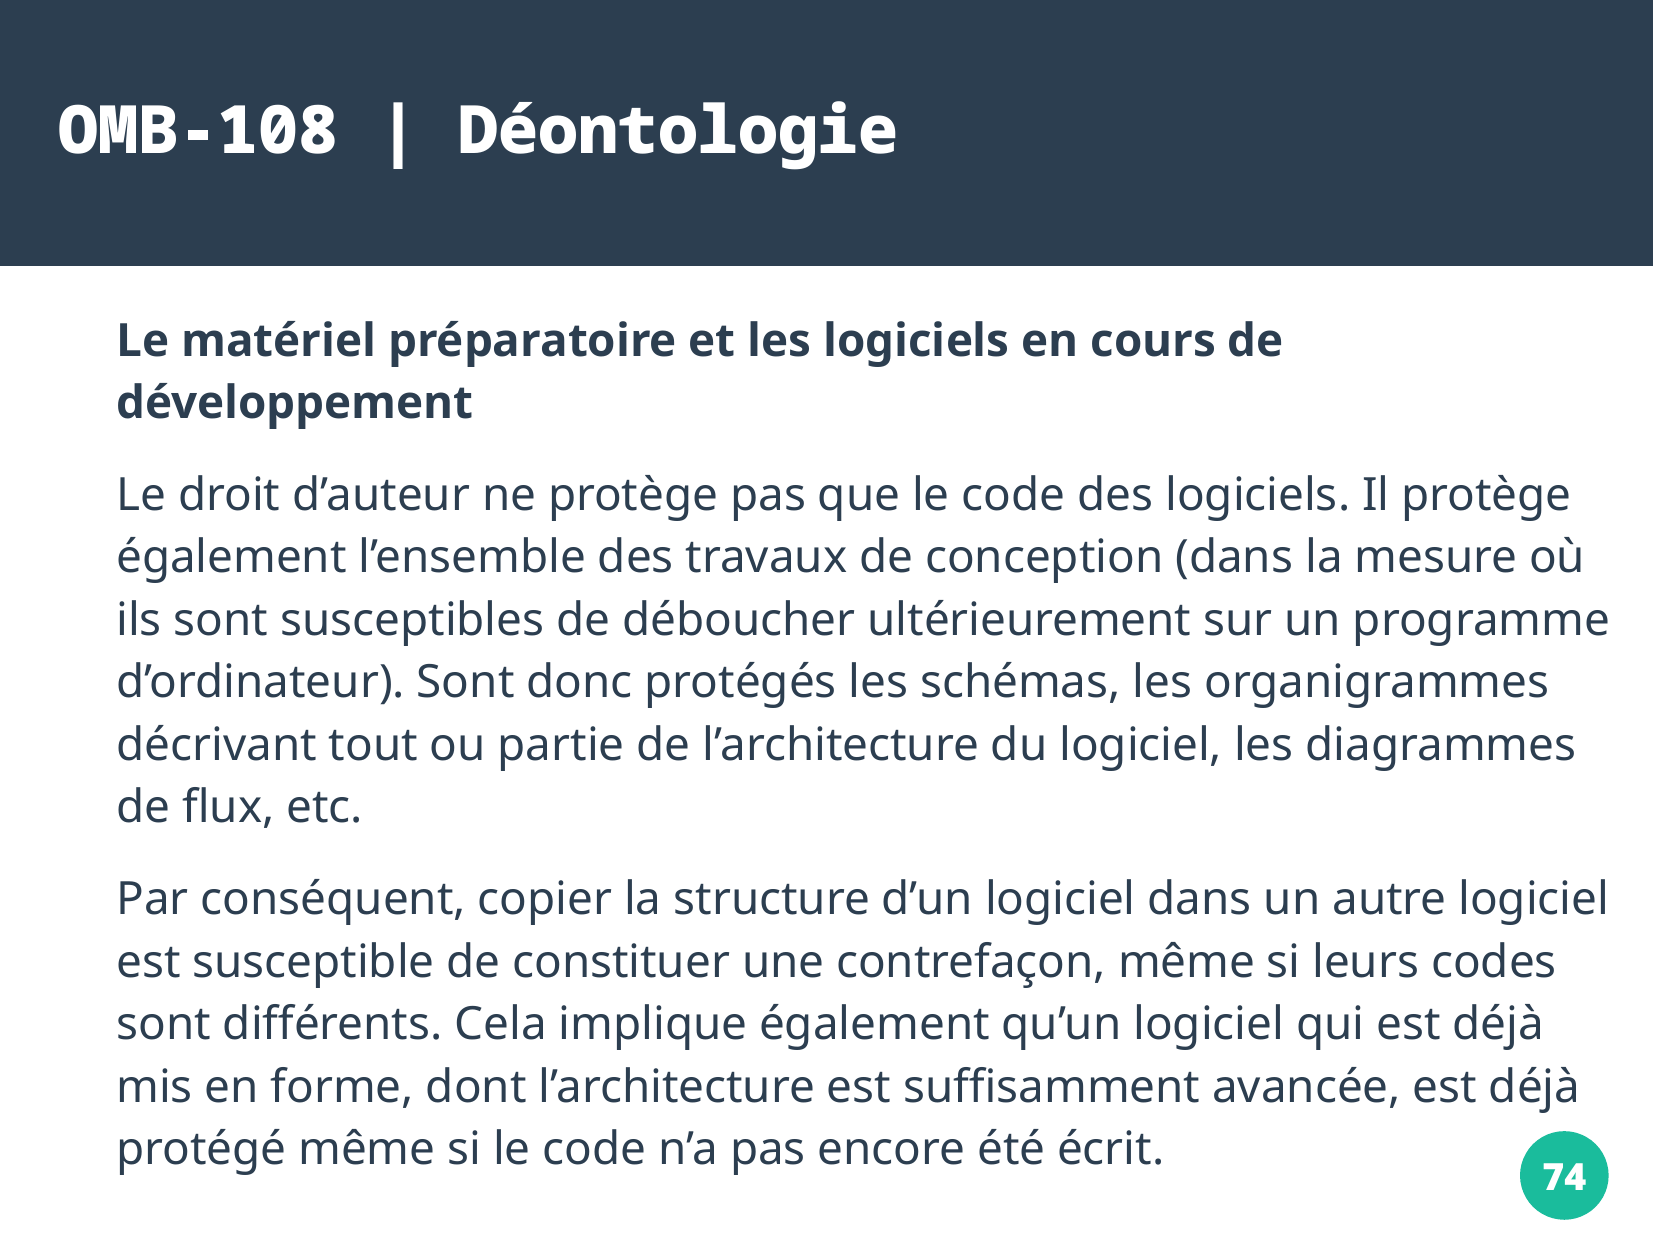

# OMB-108 | Déontologie
Le matériel préparatoire et les logiciels en cours de développement
Le droit d’auteur ne protège pas que le code des logiciels. Il protège également l’ensemble des travaux de conception (dans la mesure où ils sont susceptibles de déboucher ultérieurement sur un programme d’ordinateur). Sont donc protégés les schémas, les organigrammes décrivant tout ou partie de l’architecture du logiciel, les diagrammes de flux, etc.
Par conséquent, copier la structure d’un logiciel dans un autre logiciel est susceptible de constituer une contrefaçon, même si leurs codes sont différents. Cela implique également qu’un logiciel qui est déjà mis en forme, dont l’architecture est suffisamment avancée, est déjà protégé même si le code n’a pas encore été écrit.
74